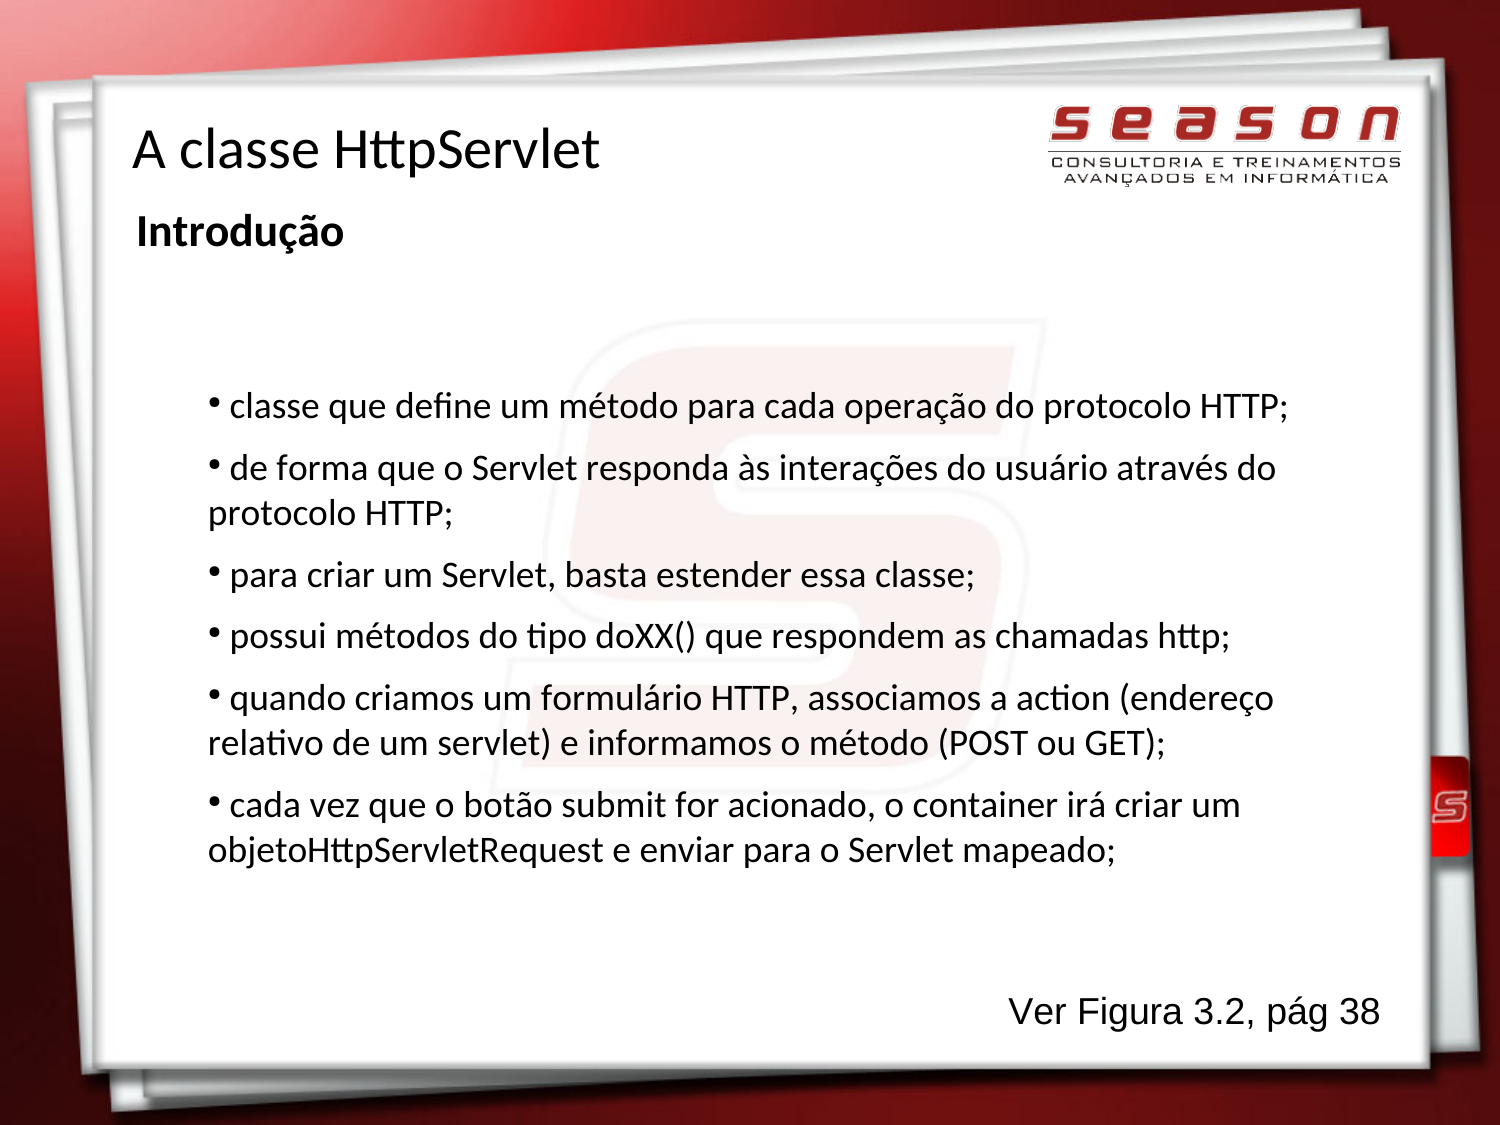

# A classe HttpServlet
Introdução
 classe que define um método para cada operação do protocolo HTTP;
 de forma que o Servlet responda às interações do usuário através do protocolo HTTP;
 para criar um Servlet, basta estender essa classe;
 possui métodos do tipo doXX() que respondem as chamadas http;
 quando criamos um formulário HTTP, associamos a action (endereço relativo de um servlet) e informamos o método (POST ou GET);
 cada vez que o botão submit for acionado, o container irá criar um objetoHttpServletRequest e enviar para o Servlet mapeado;
Ver Figura 3.2, pág 38